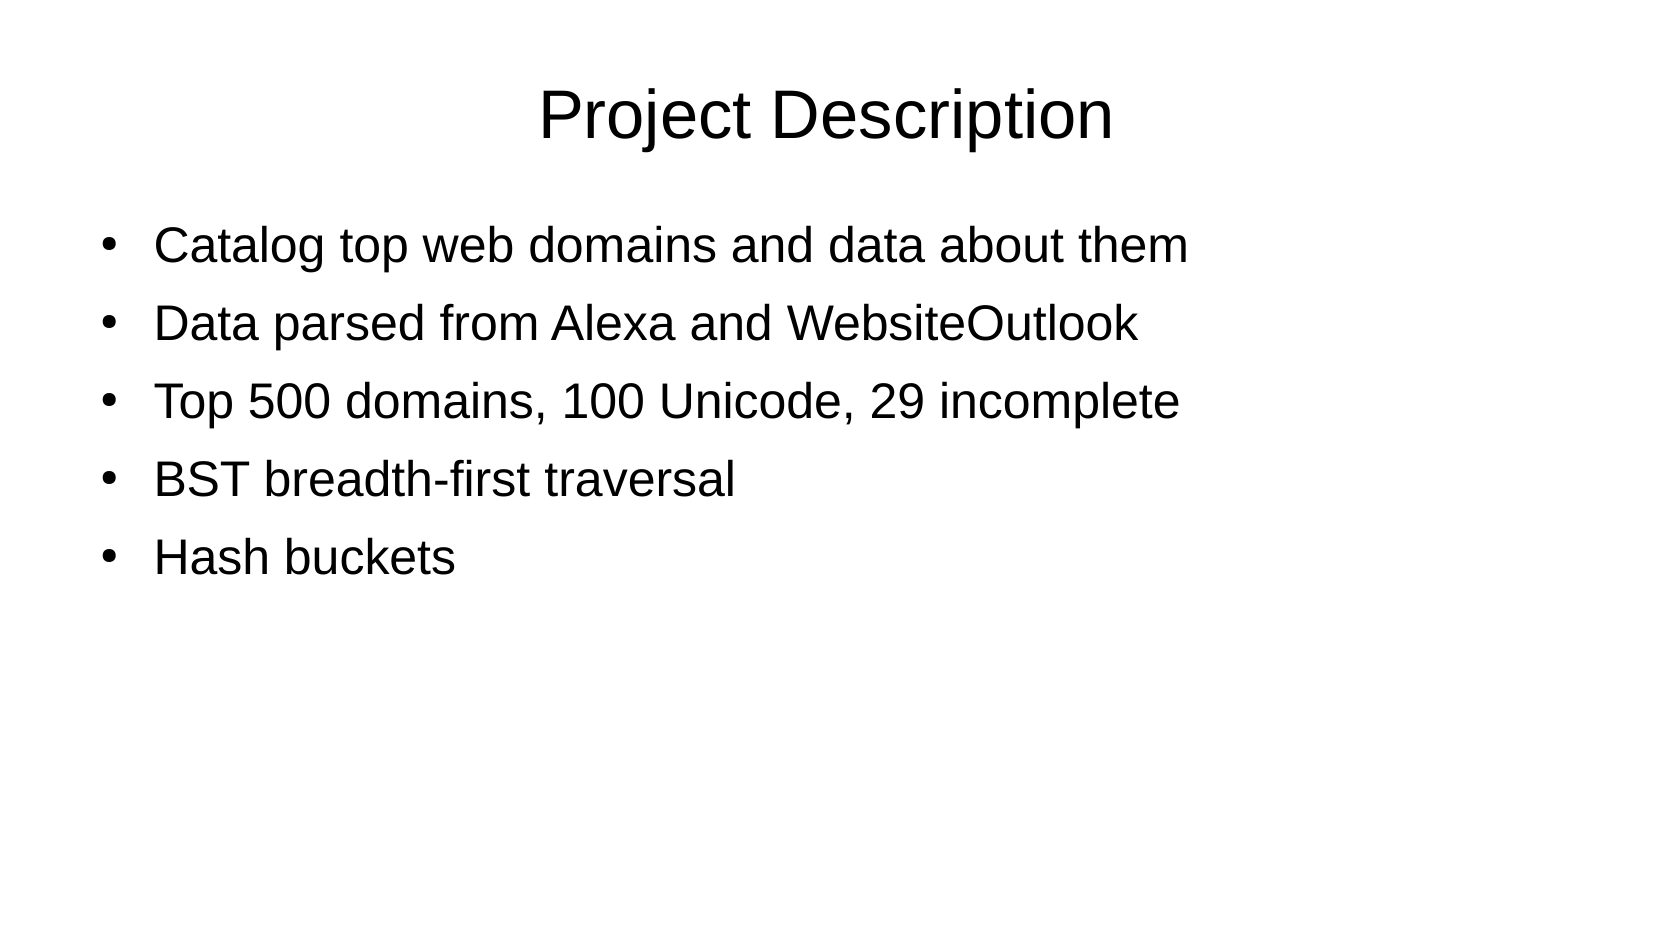

# Project Description
Catalog top web domains and data about them
Data parsed from Alexa and WebsiteOutlook
Top 500 domains, 100 Unicode, 29 incomplete
BST breadth-first traversal
Hash buckets